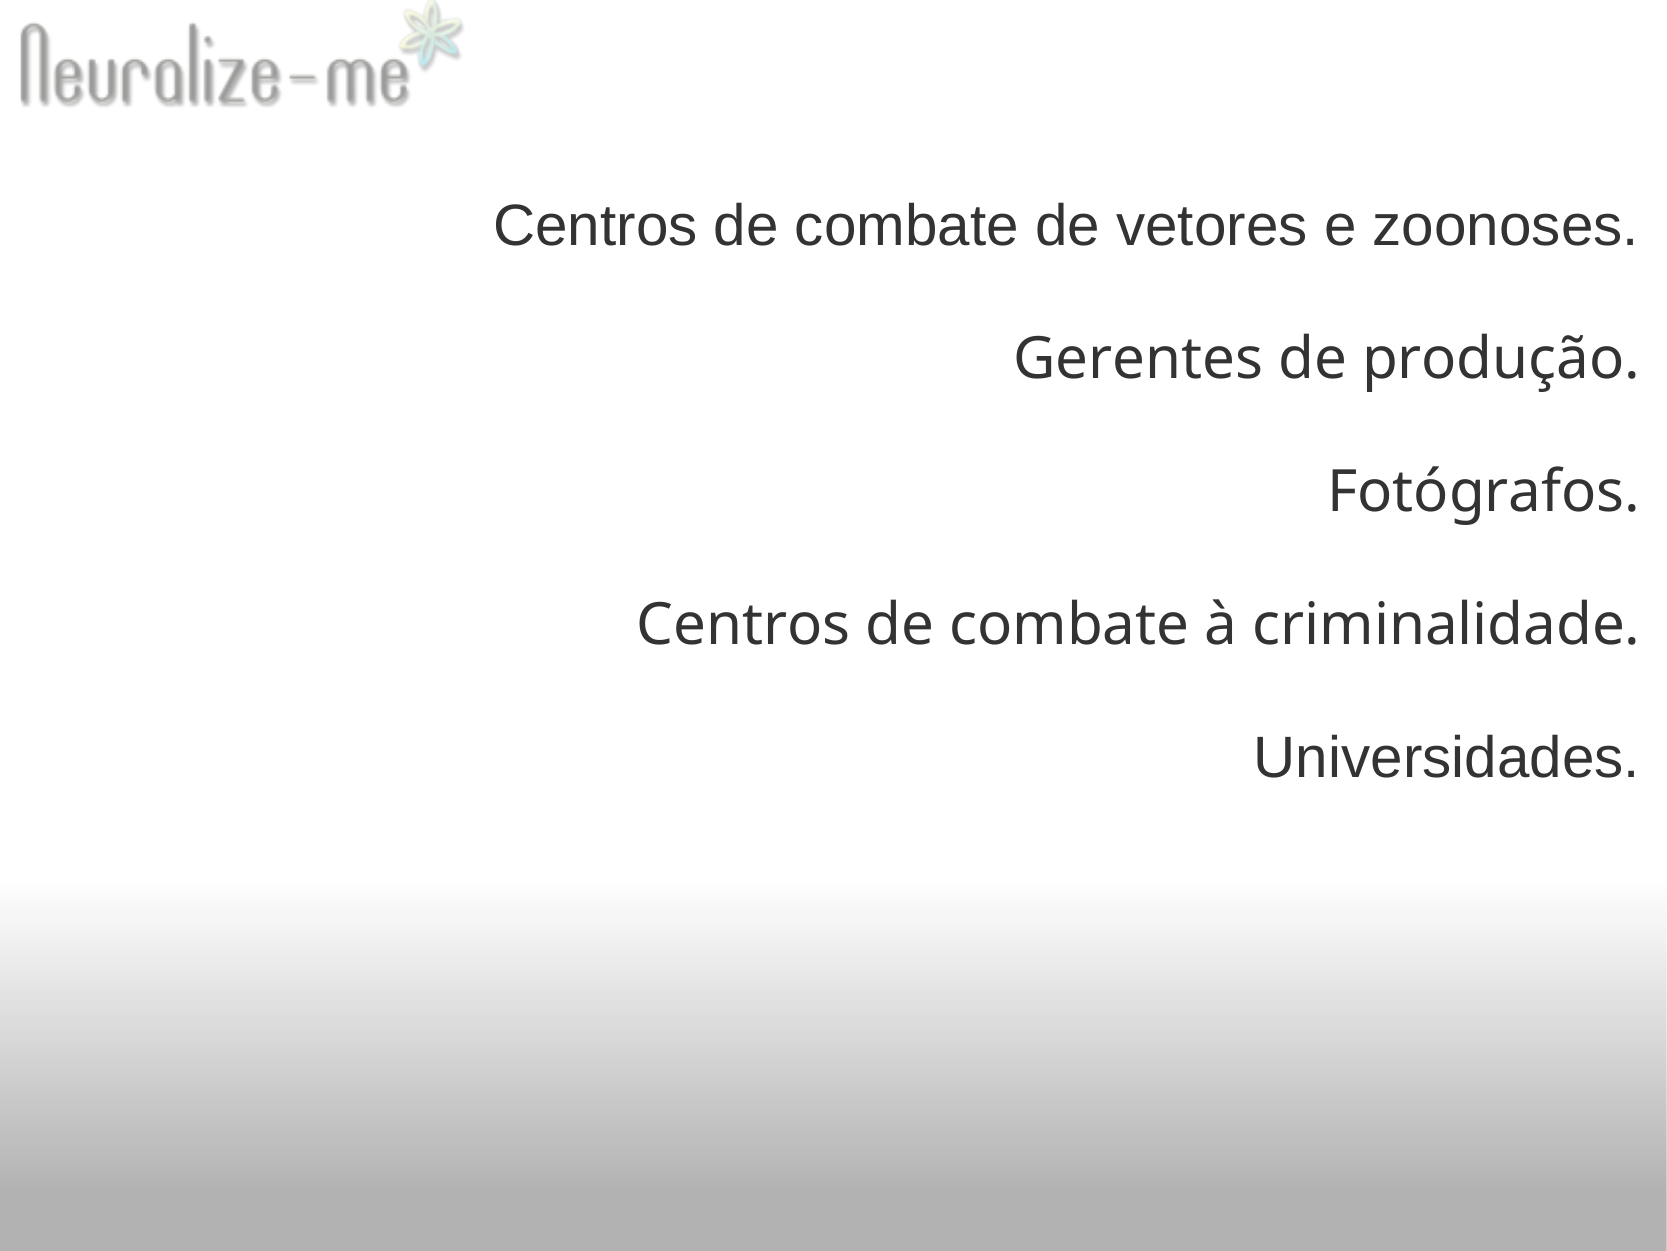

# Centros de combate de vetores e zoonoses.   Gerentes de produção.   Fotógrafos.   Centros de combate à criminalidade.    Universidades.